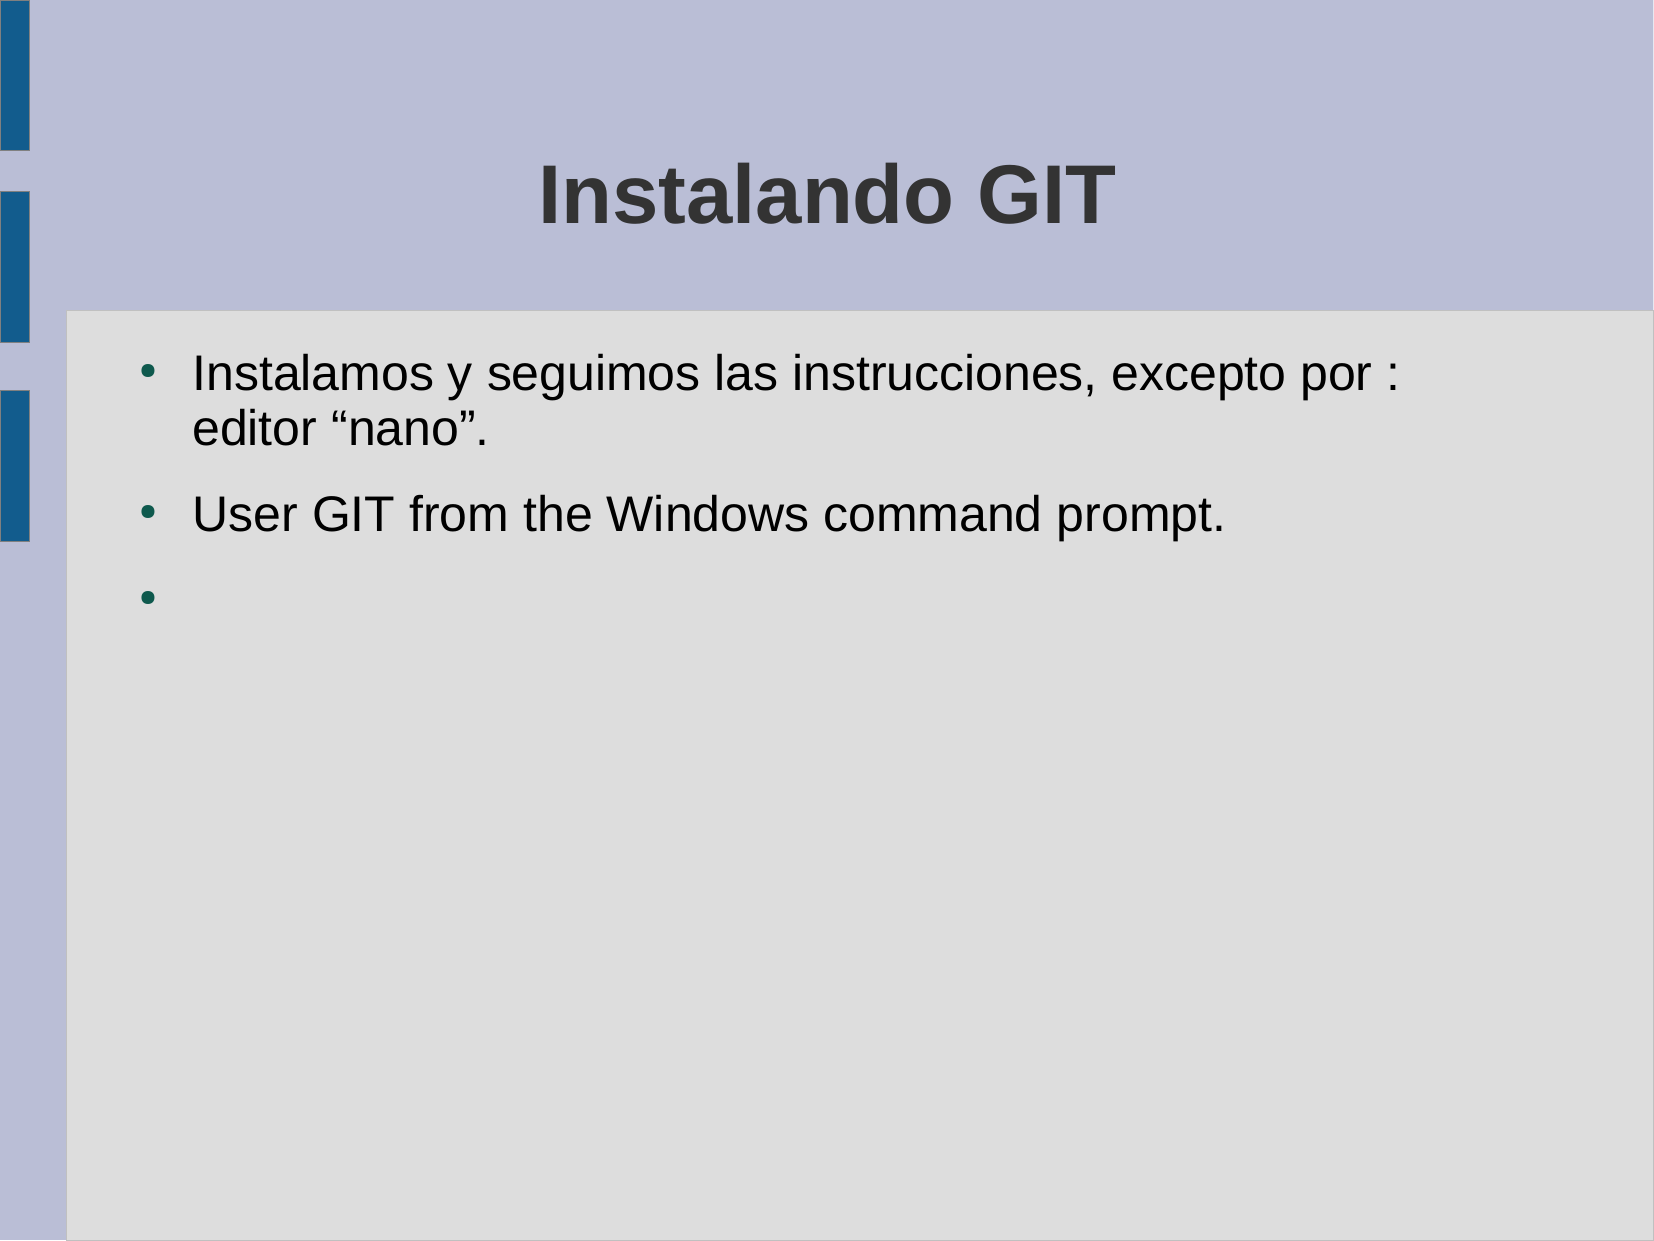

# Instalando GIT
Instalamos y seguimos las instrucciones, excepto por : editor “nano”.
User GIT from the Windows command prompt.